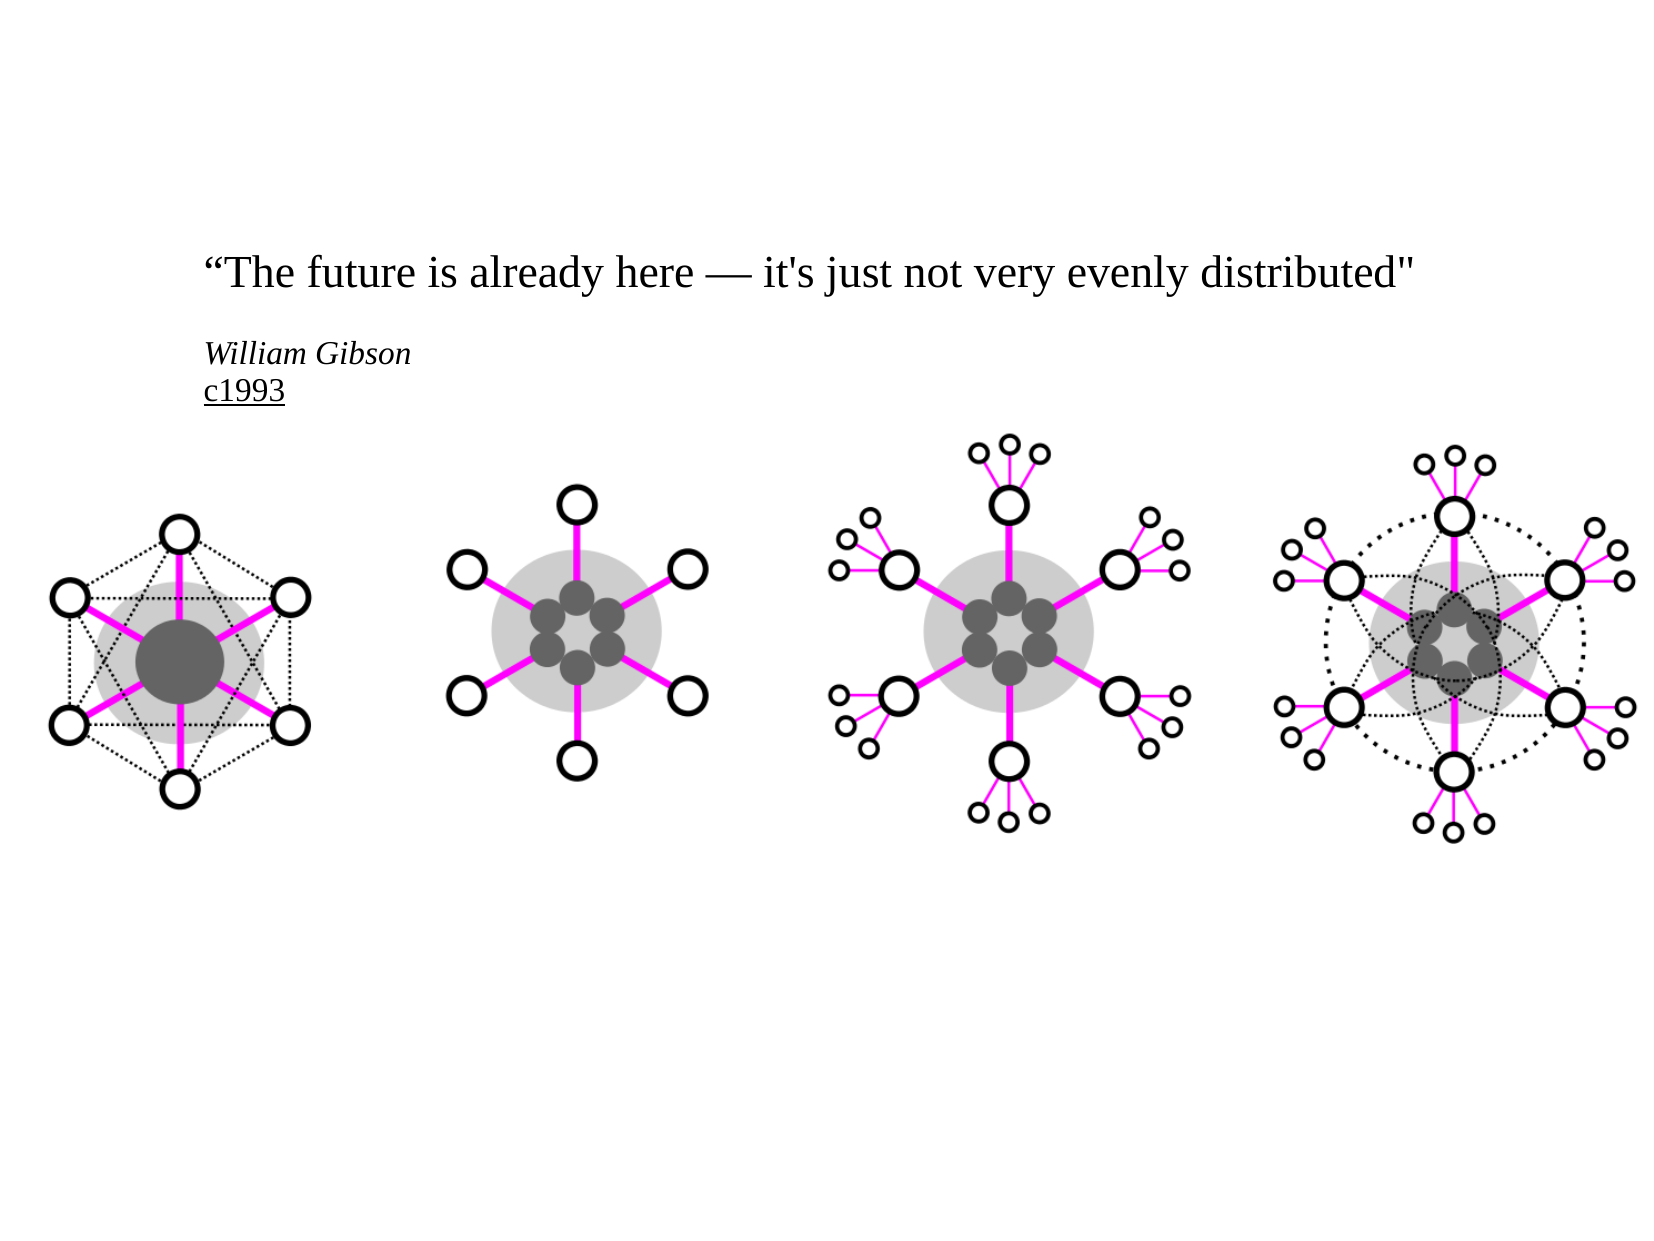

“The future is already here — it's just not very evenly distributed"
William Gibson
c1993